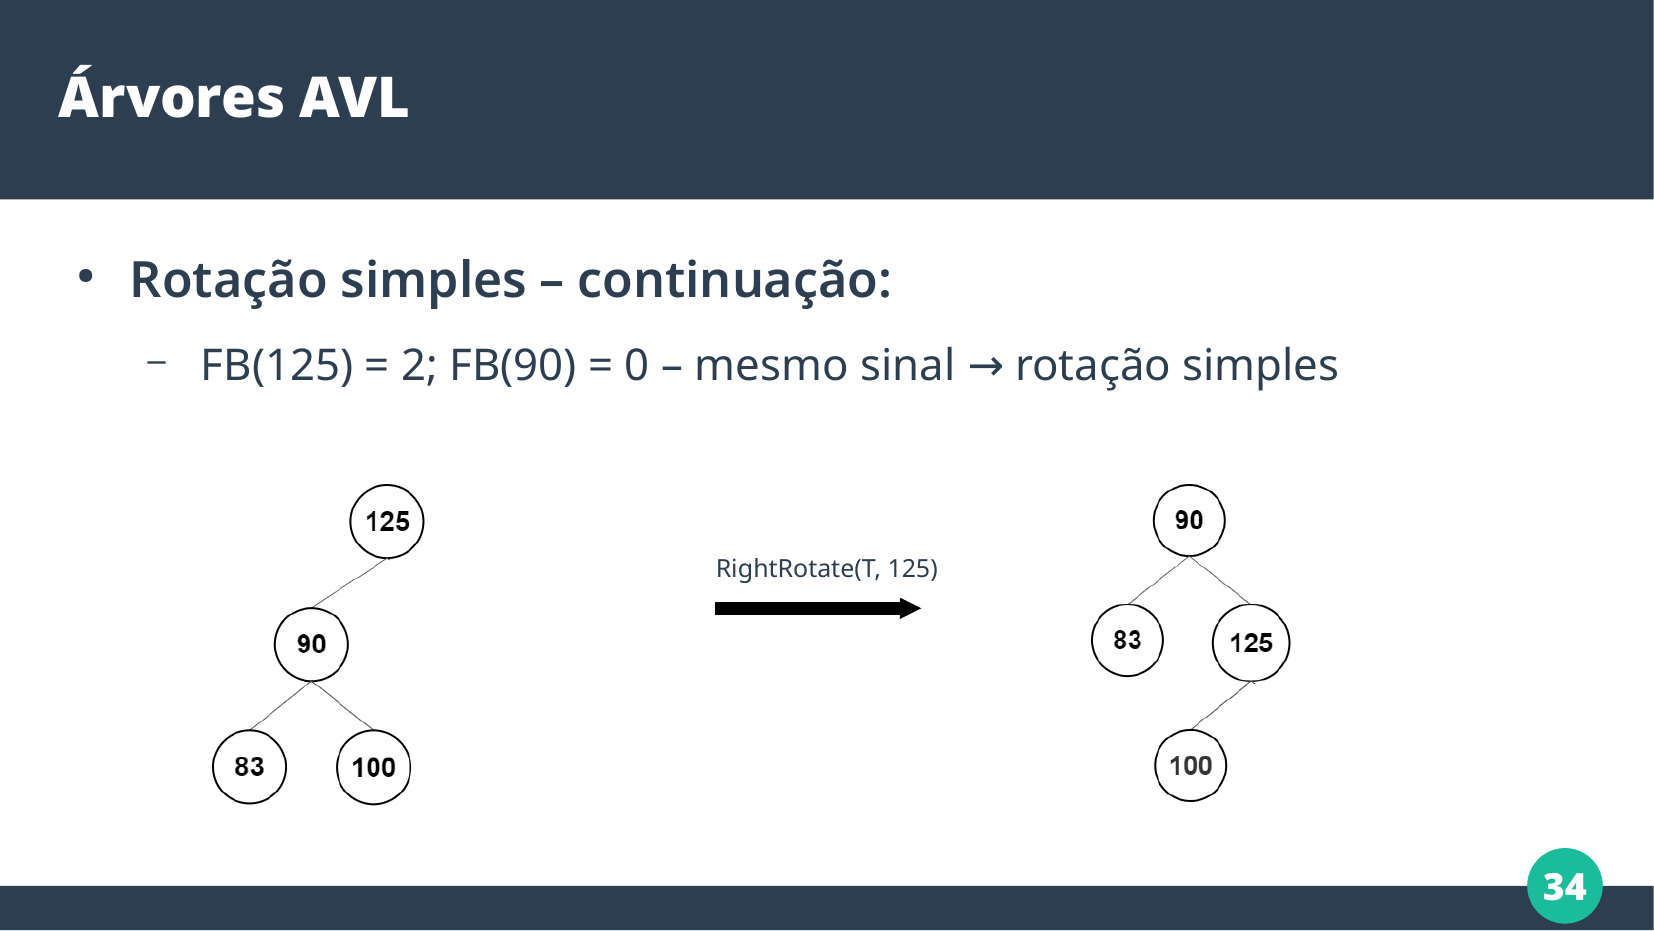

# Árvores AVL
Rotação simples – continuação:
FB(125) = 2; FB(90) = 0 – mesmo sinal → rotação simples
RightRotate(T, 125)